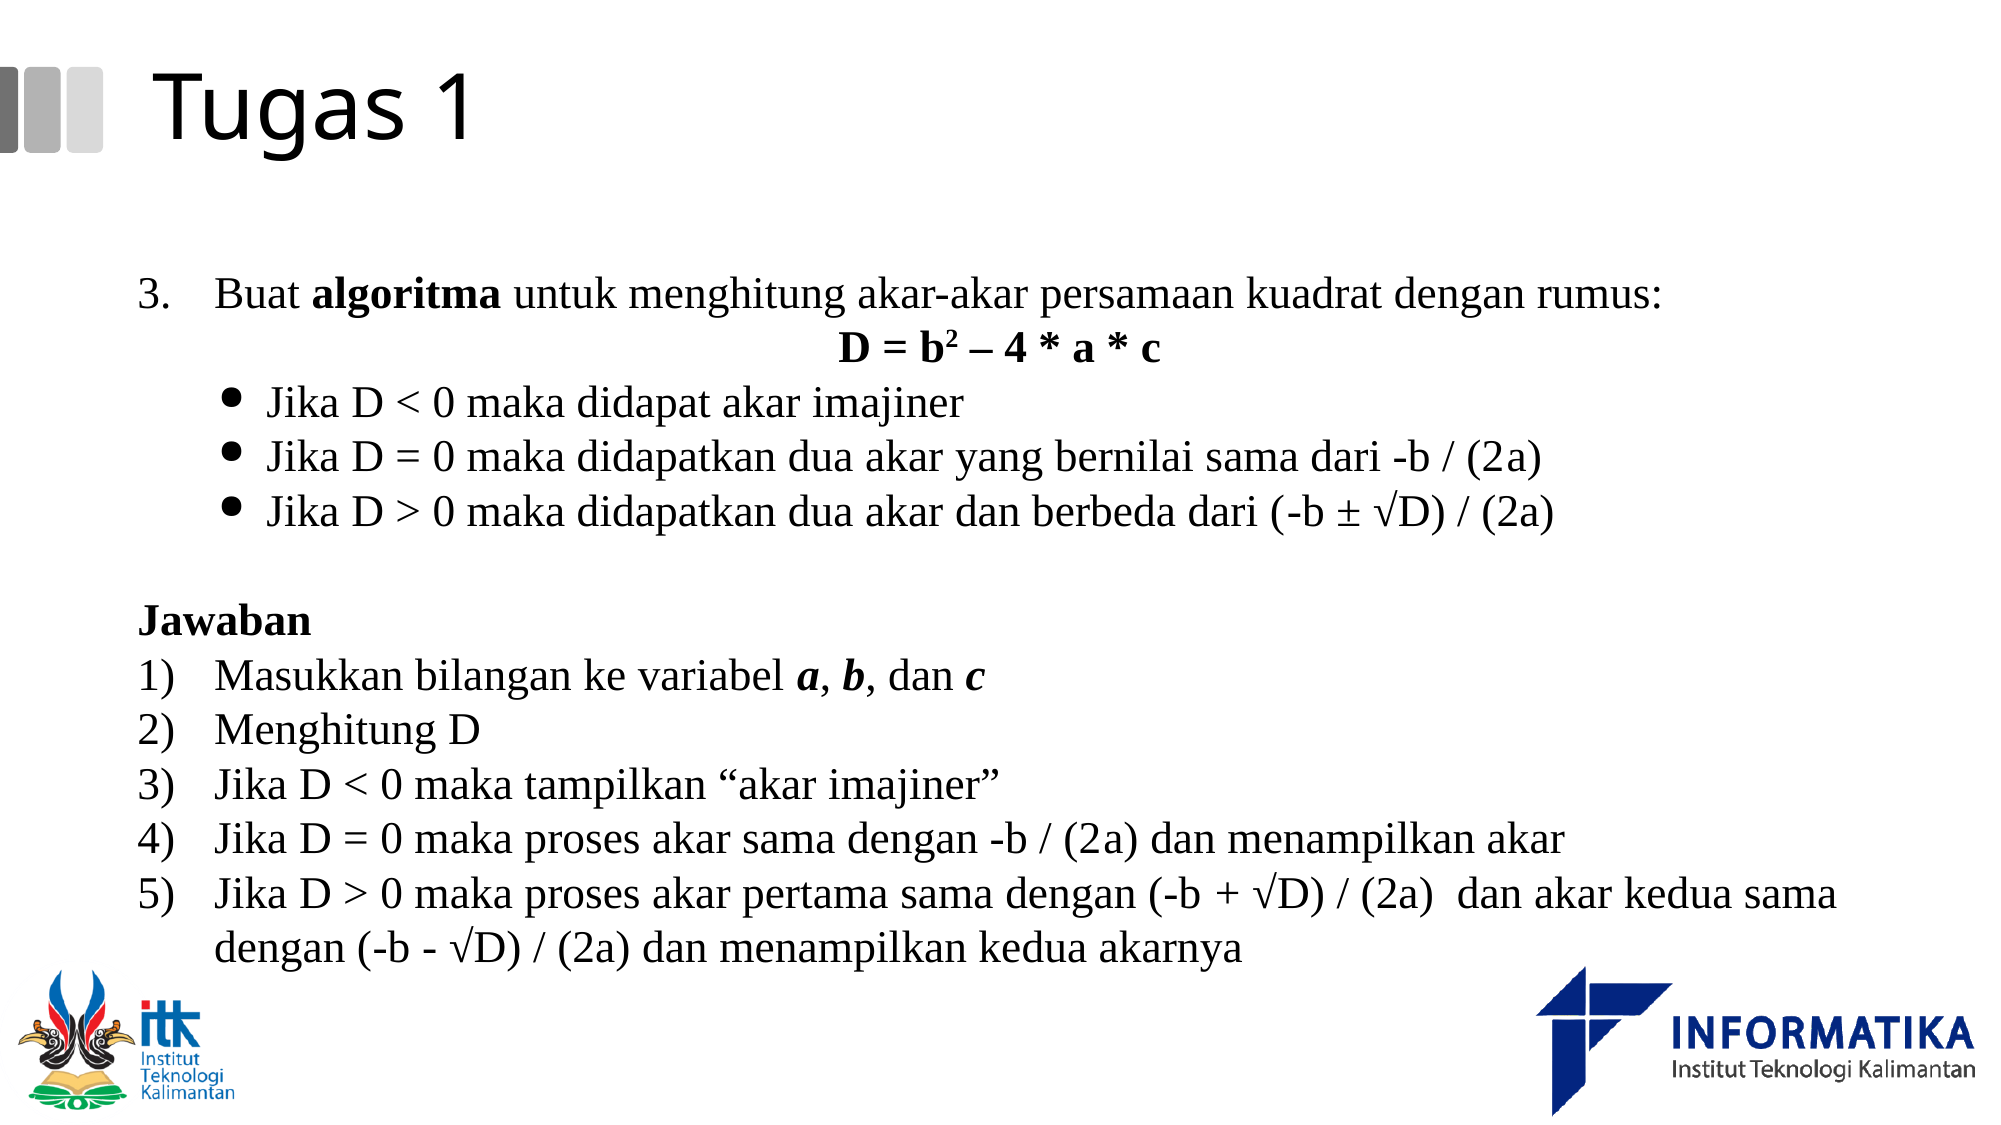

# Tugas 1
Buat algoritma untuk menghitung akar-akar persamaan kuadrat dengan rumus:
D = b2 – 4 * a * c
Jika D < 0 maka didapat akar imajiner
Jika D = 0 maka didapatkan dua akar yang bernilai sama dari -b / (2a)
Jika D > 0 maka didapatkan dua akar dan berbeda dari (-b ± √D) / (2a)
Jawaban
Masukkan bilangan ke variabel a, b, dan c
Menghitung D
Jika D < 0 maka tampilkan “akar imajiner”
Jika D = 0 maka proses akar sama dengan -b / (2a) dan menampilkan akar
Jika D > 0 maka proses akar pertama sama dengan (-b + √D) / (2a) dan akar kedua sama dengan (-b - √D) / (2a) dan menampilkan kedua akarnya